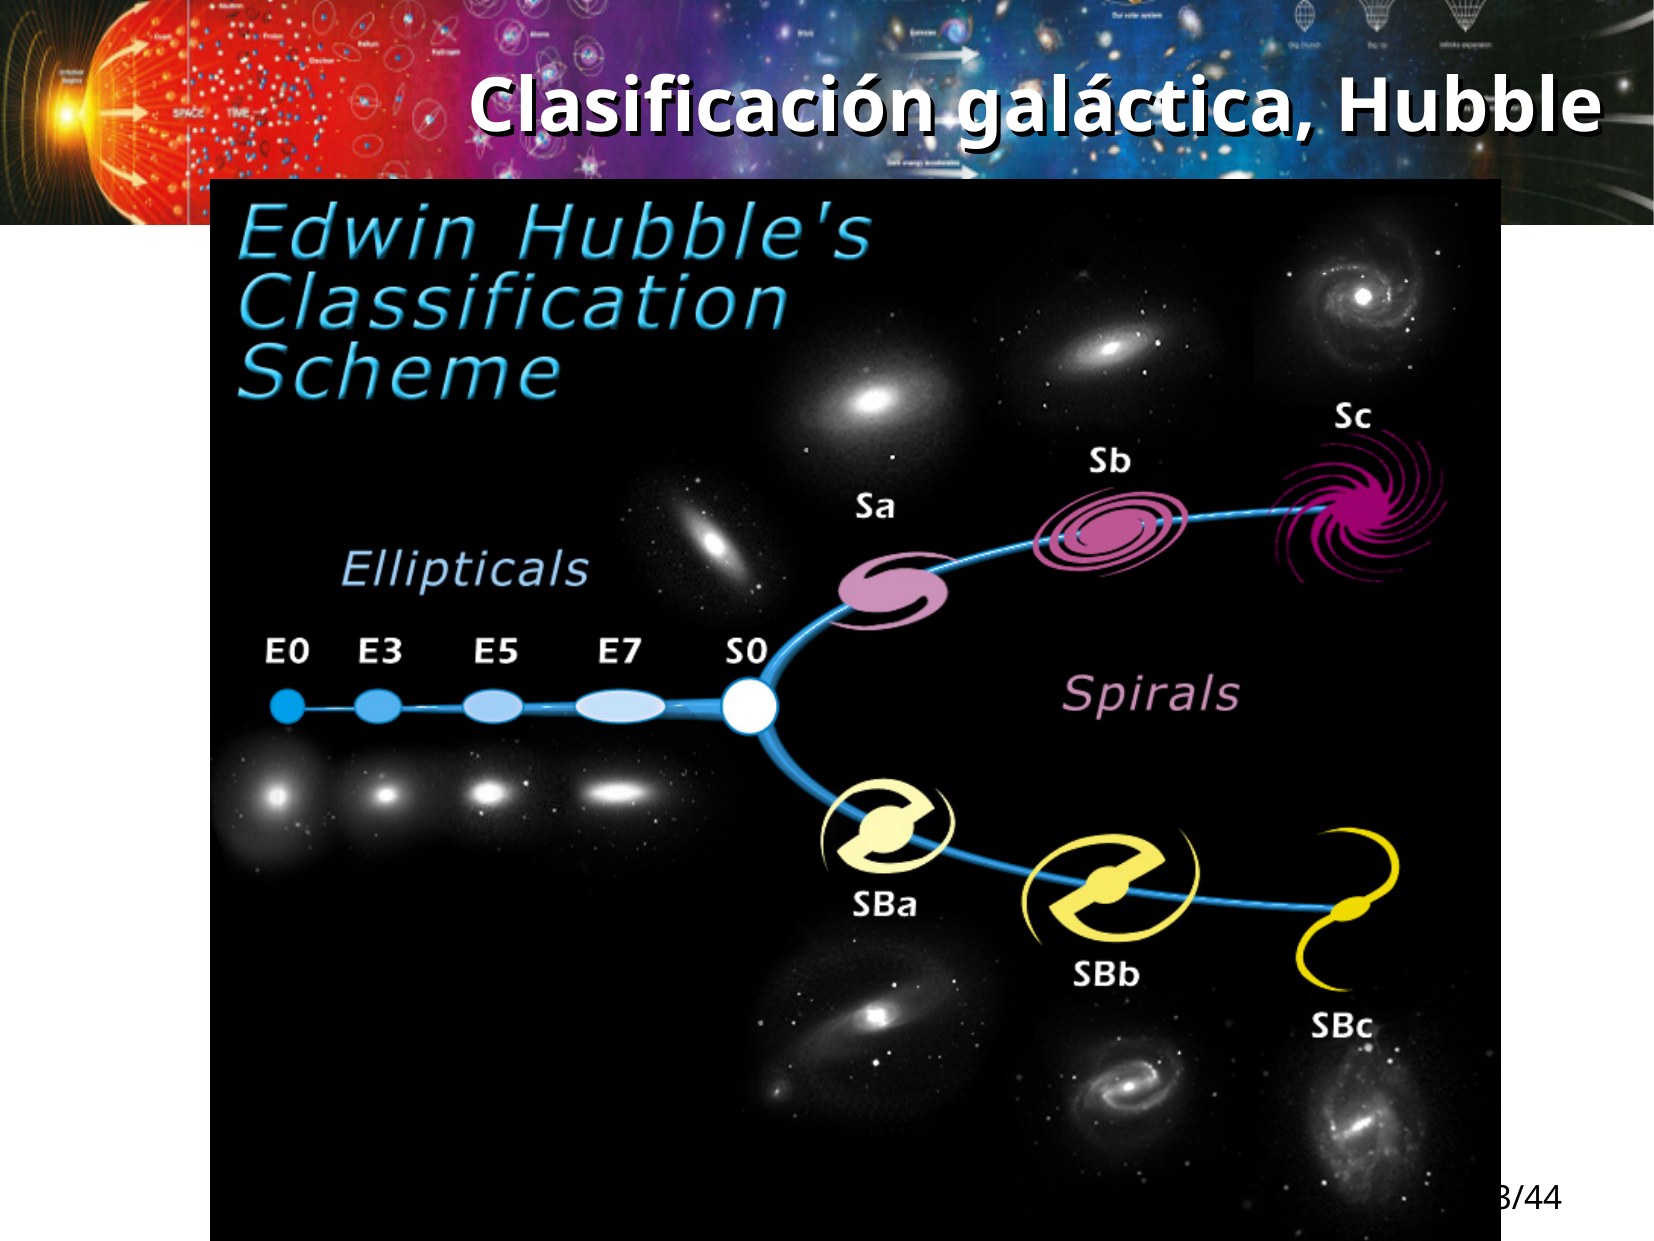

# Clasificación galáctica, Hubble
H. Asorey - Física IV B
33